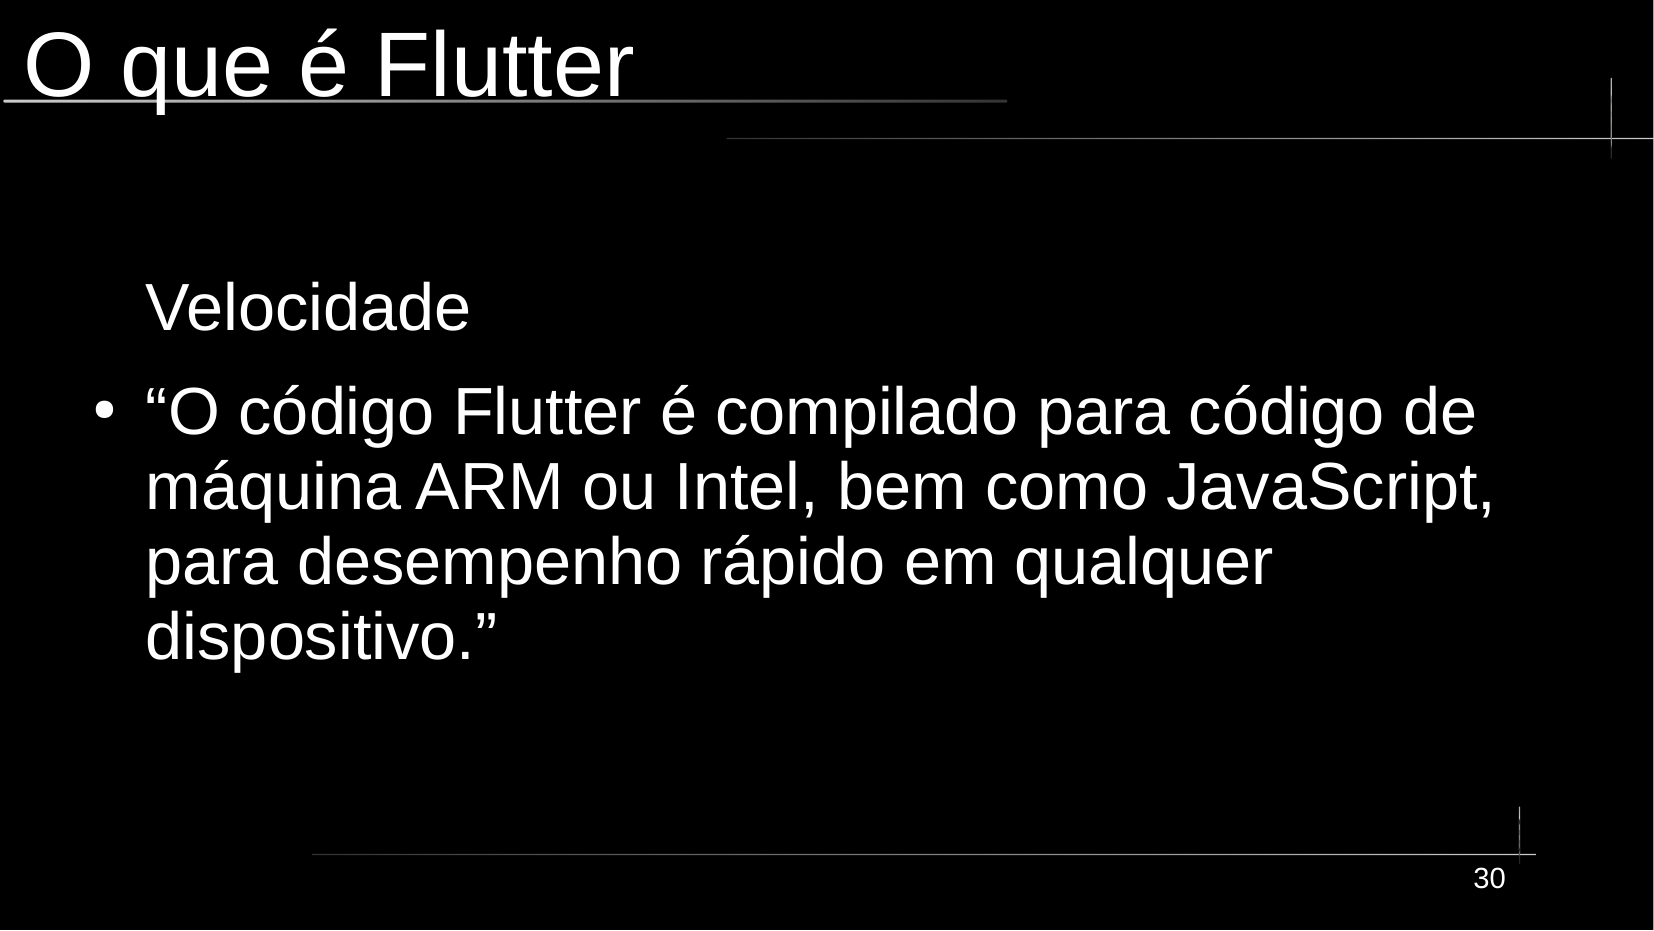

# O que é Flutter
Velocidade
“O código Flutter é compilado para código de máquina ARM ou Intel, bem como JavaScript, para desempenho rápido em qualquer dispositivo.”
30